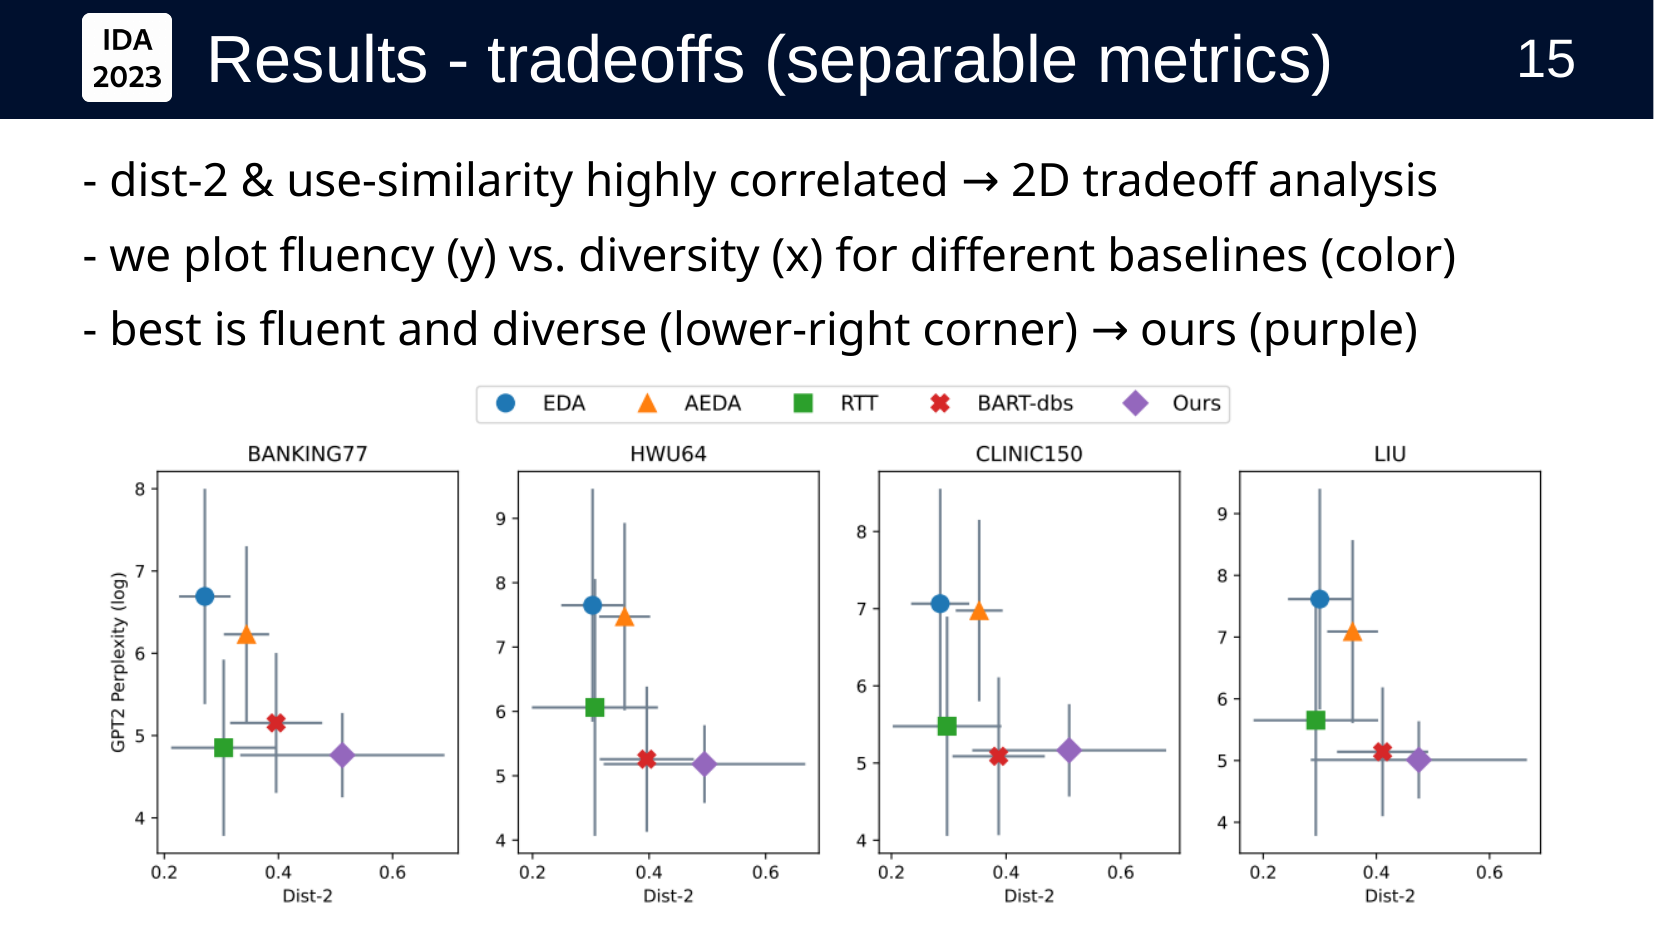

Results - tradeoffs (separable metrics)
# - dist-2 & use-similarity highly correlated → 2D tradeoff analysis
- we plot fluency (y) vs. diversity (x) for different baselines (color)
- best is fluent and diverse (lower-right corner) → ours (purple)